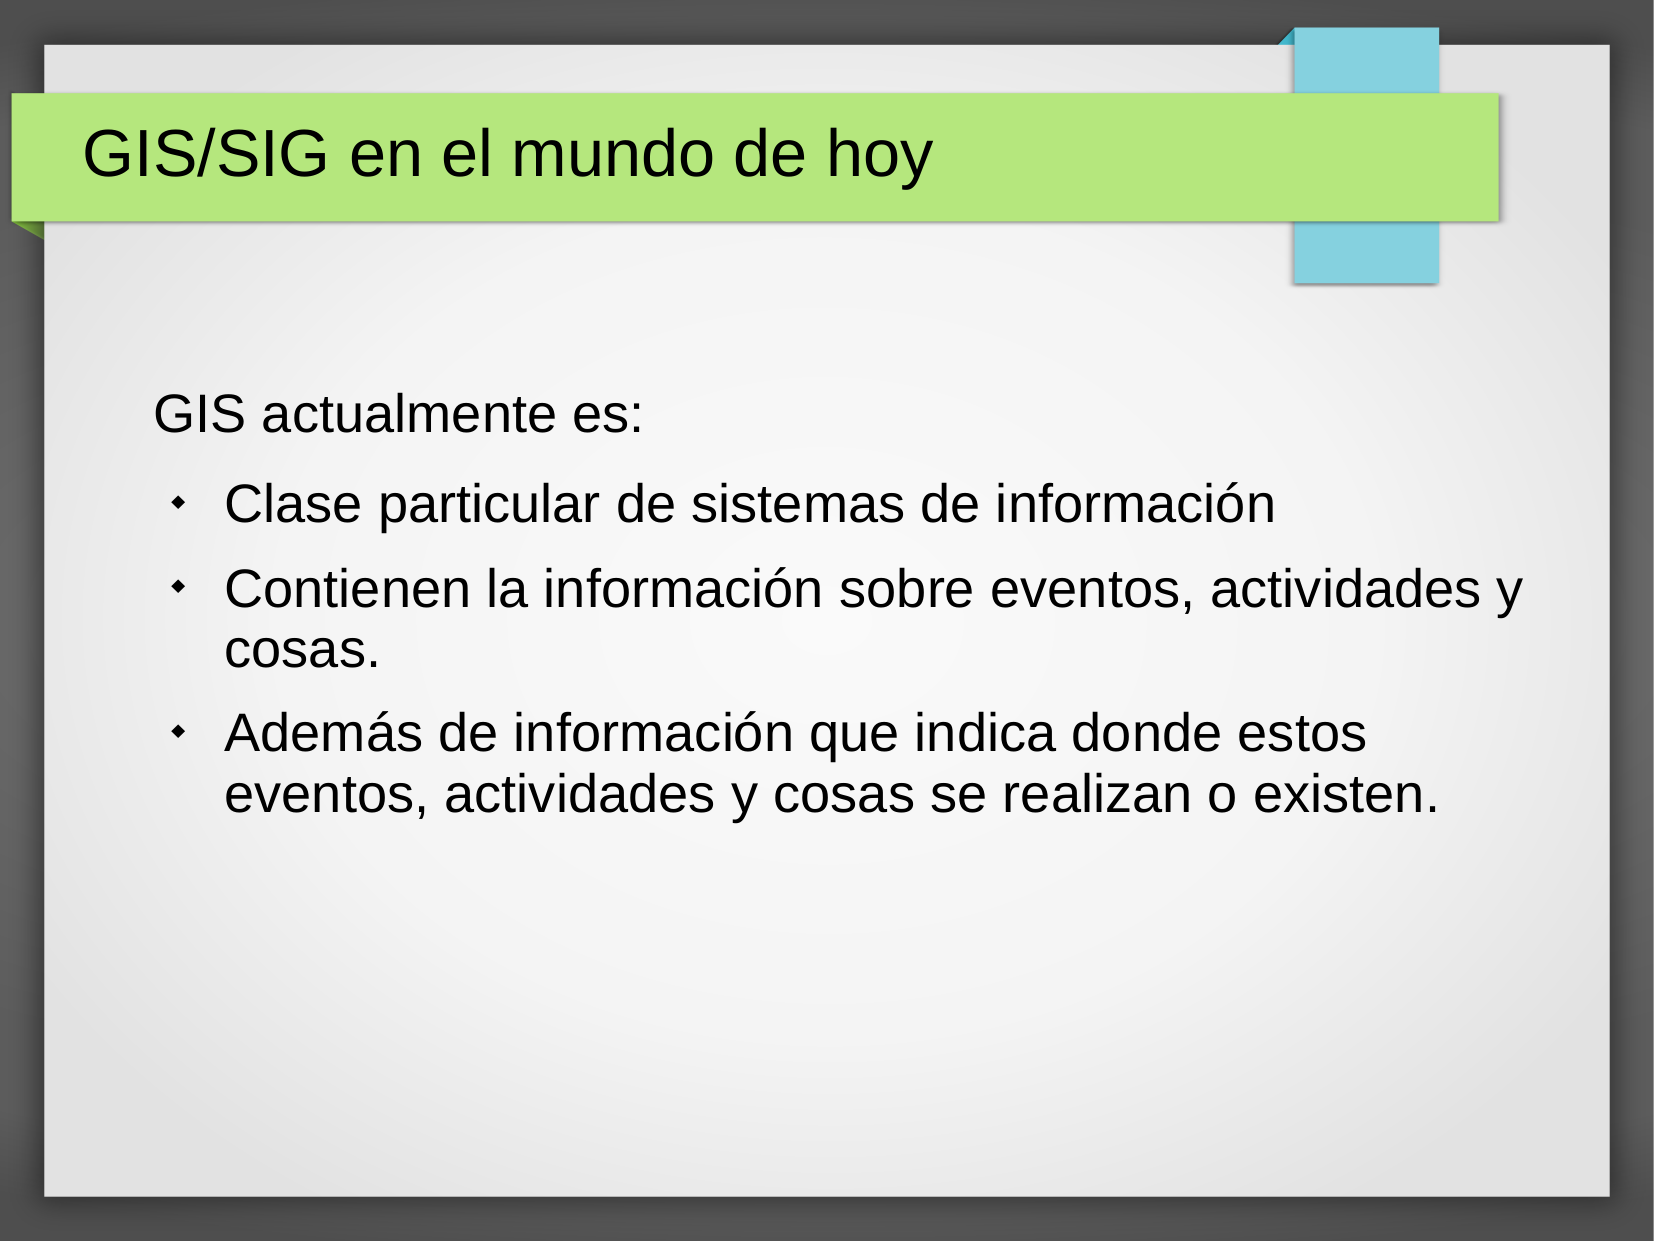

# GIS/SIG en el mundo de hoy
GIS actualmente es:
Clase particular de sistemas de información
Contienen la información sobre eventos, actividades y cosas.
Además de información que indica donde estos eventos, actividades y cosas se realizan o existen.